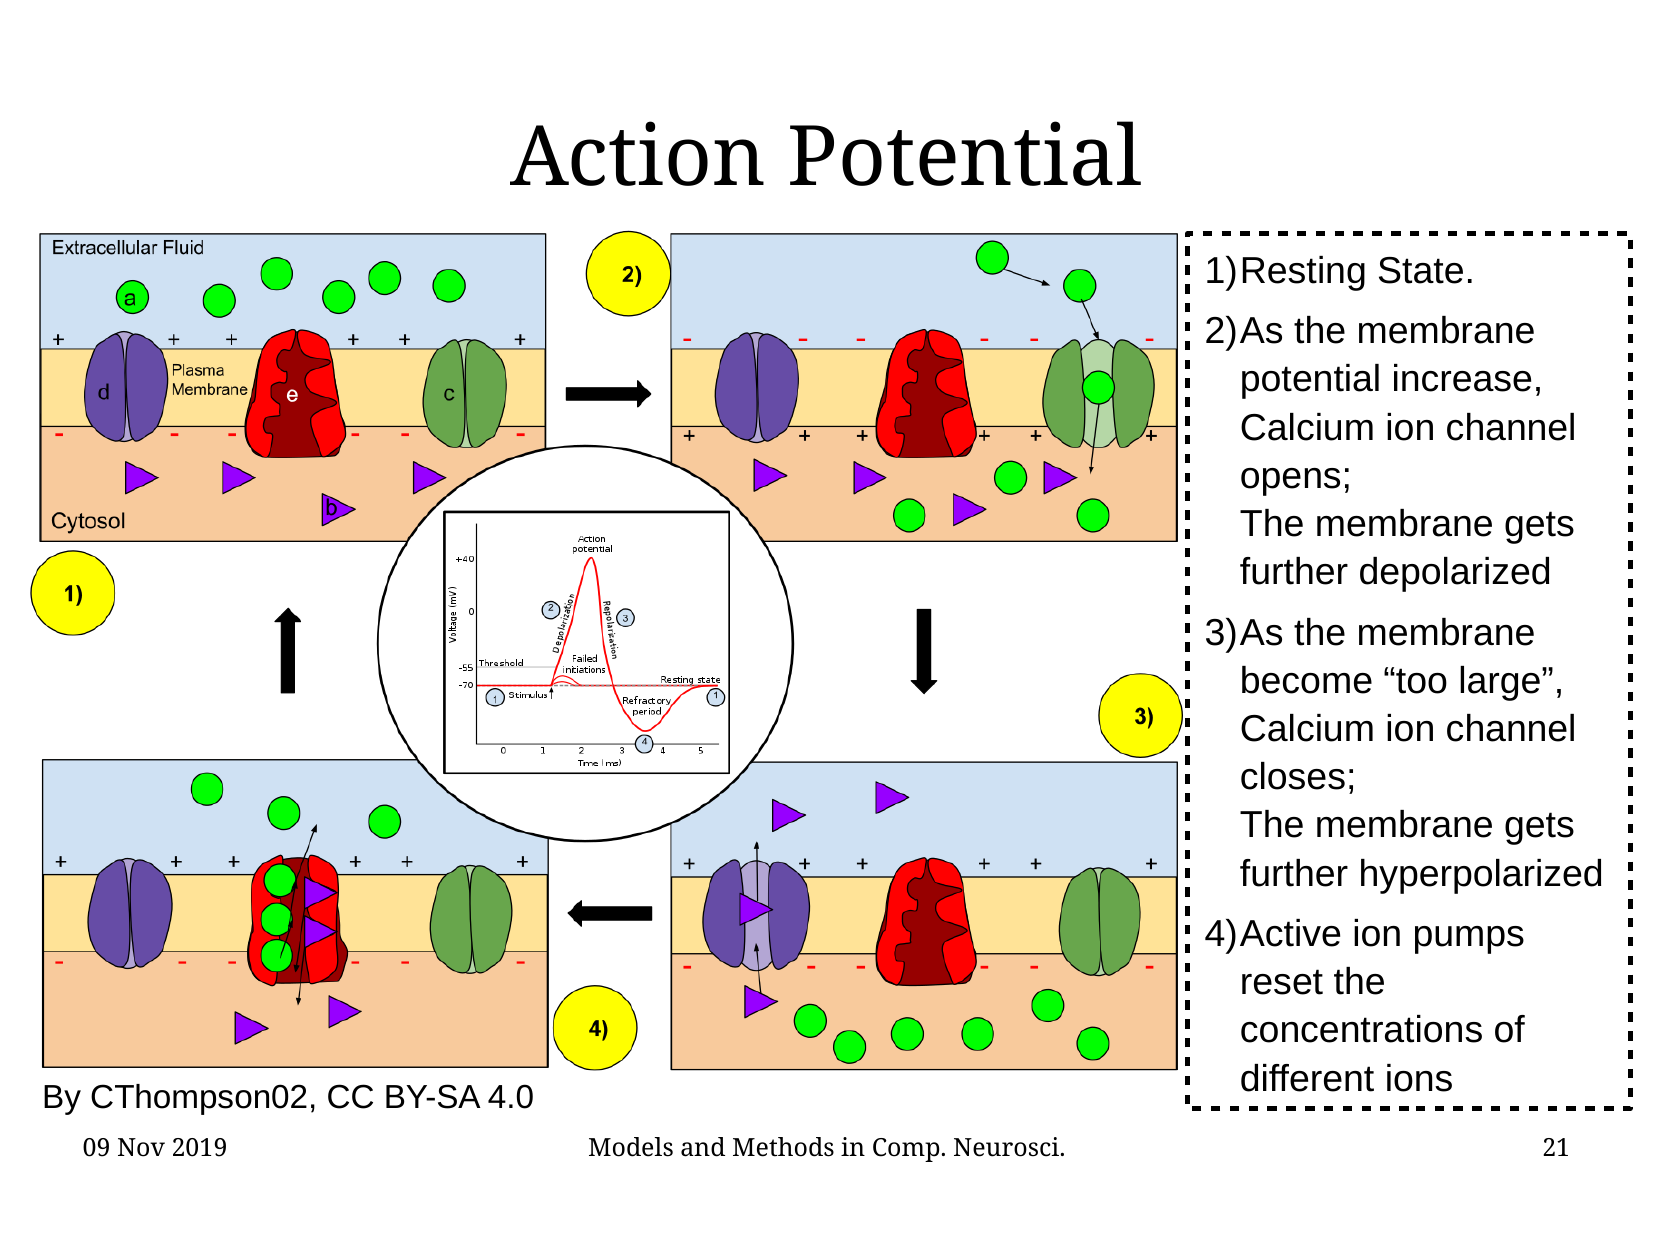

# Action Potential
Resting State.
As the membrane potential increase, Calcium ion channel opens;
The membrane gets further depolarized
As the membrane become “too large”, Calcium ion channel closes;
The membrane gets further hyperpolarized
Active ion pumps reset the concentrations of different ions
By CThompson02, CC BY-SA 4.0
09 Nov 2019
Models and Methods in Comp. Neurosci.
21